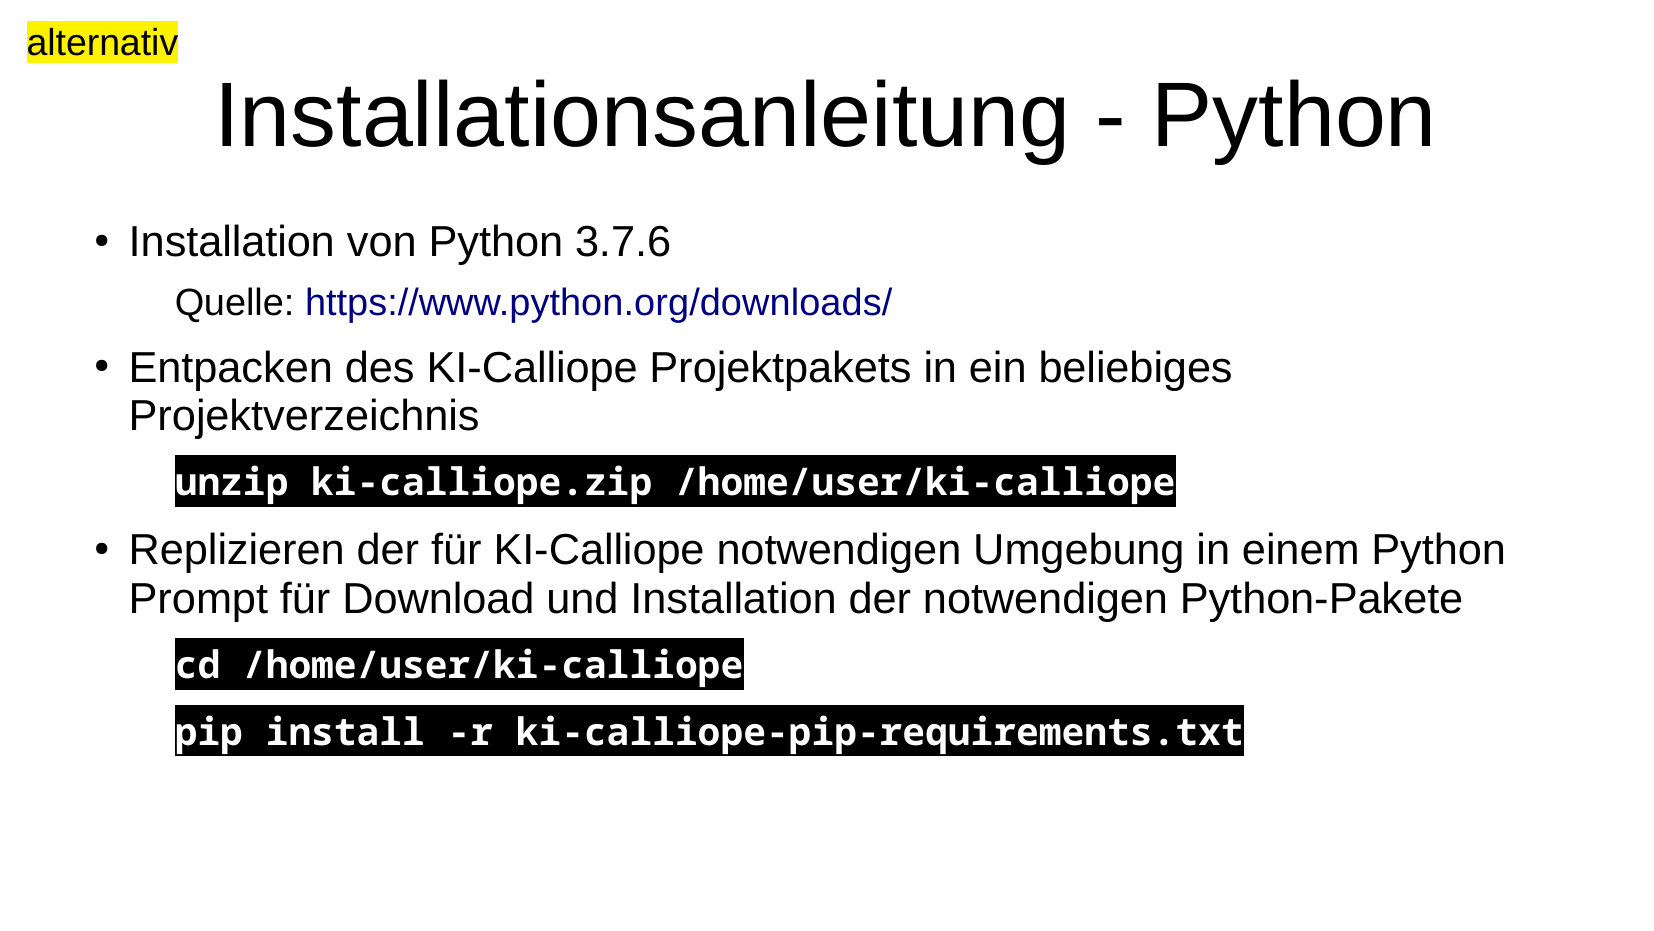

alternativ
# Installationsanleitung - Python
Installation von Python 3.7.6
Quelle: https://www.python.org/downloads/
Entpacken des KI-Calliope Projektpakets in ein beliebiges Projektverzeichnis
unzip ki-calliope.zip /home/user/ki-calliope
Replizieren der für KI-Calliope notwendigen Umgebung in einem Python Prompt für Download und Installation der notwendigen Python-Pakete
cd /home/user/ki-calliope
pip install -r ki-calliope-pip-requirements.txt